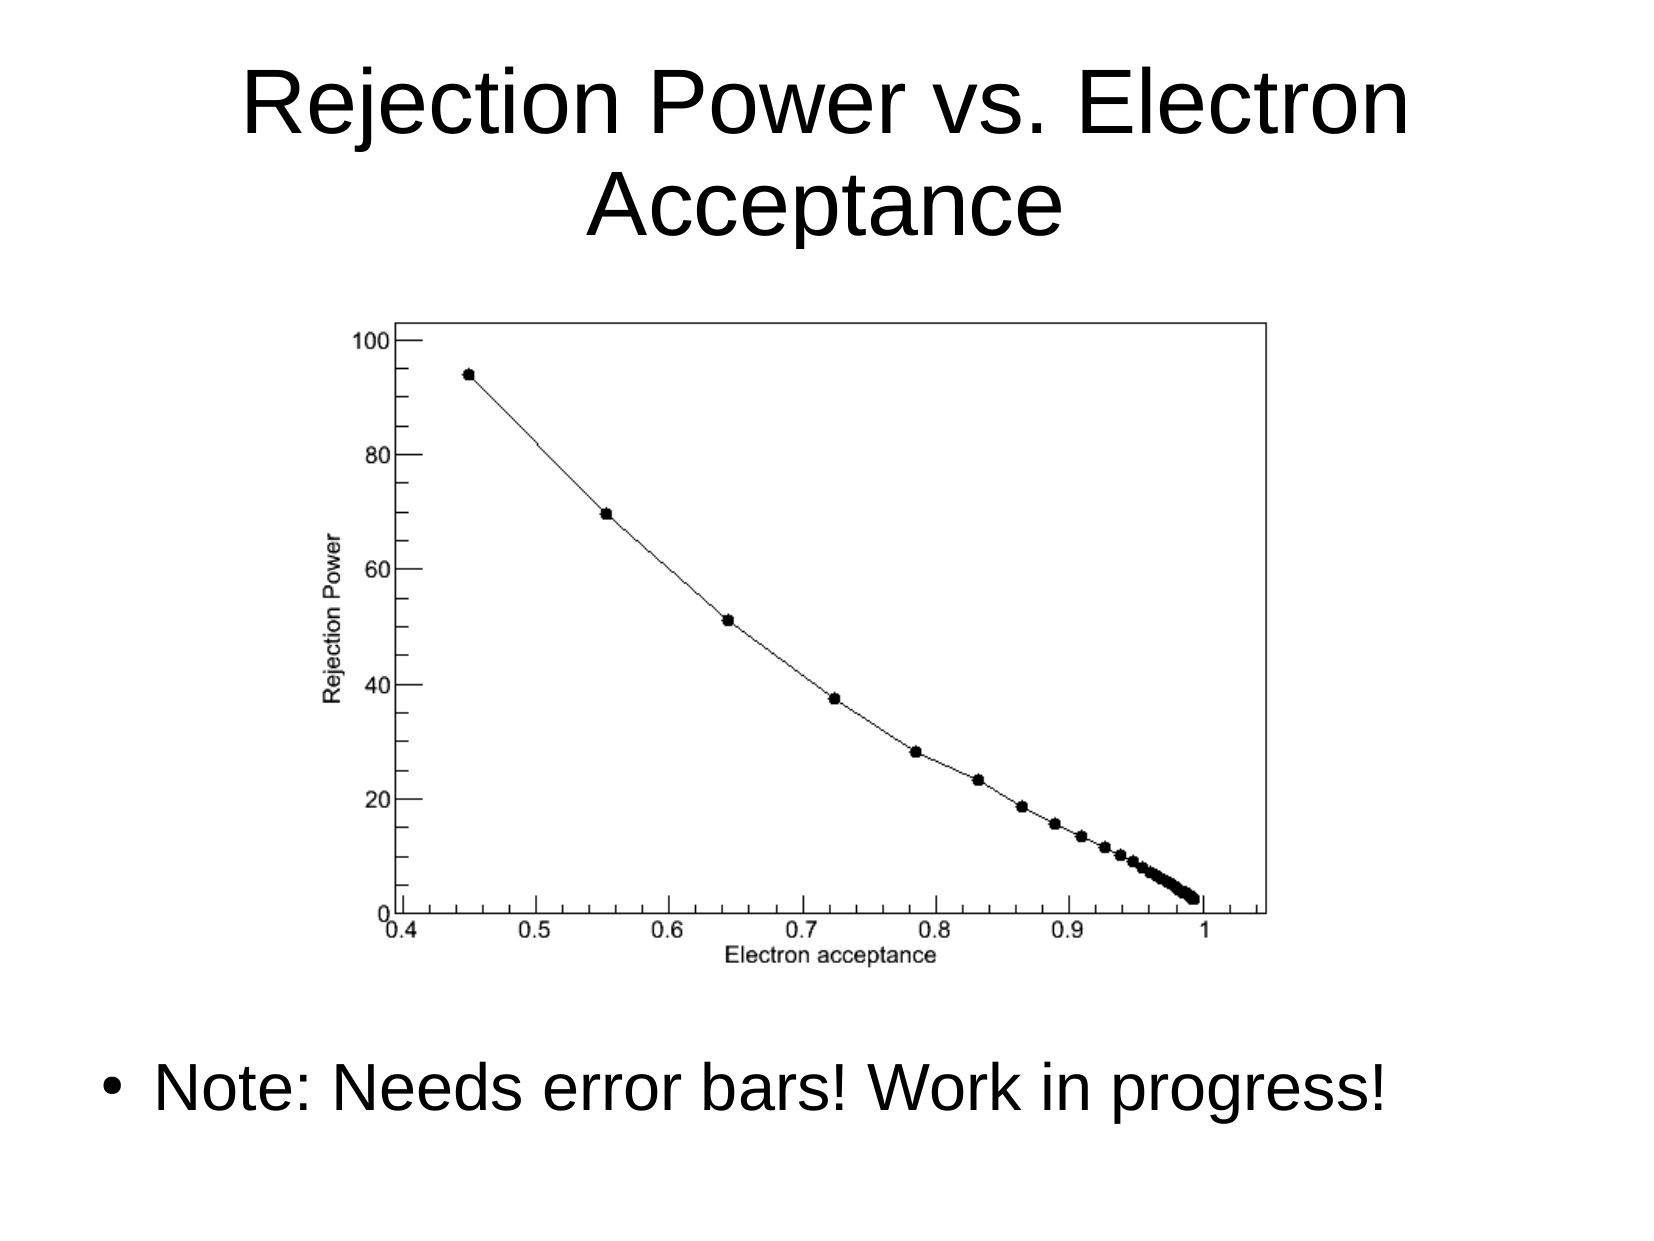

# Rejection Power vs. Electron Acceptance
Note: Needs error bars! Work in progress!